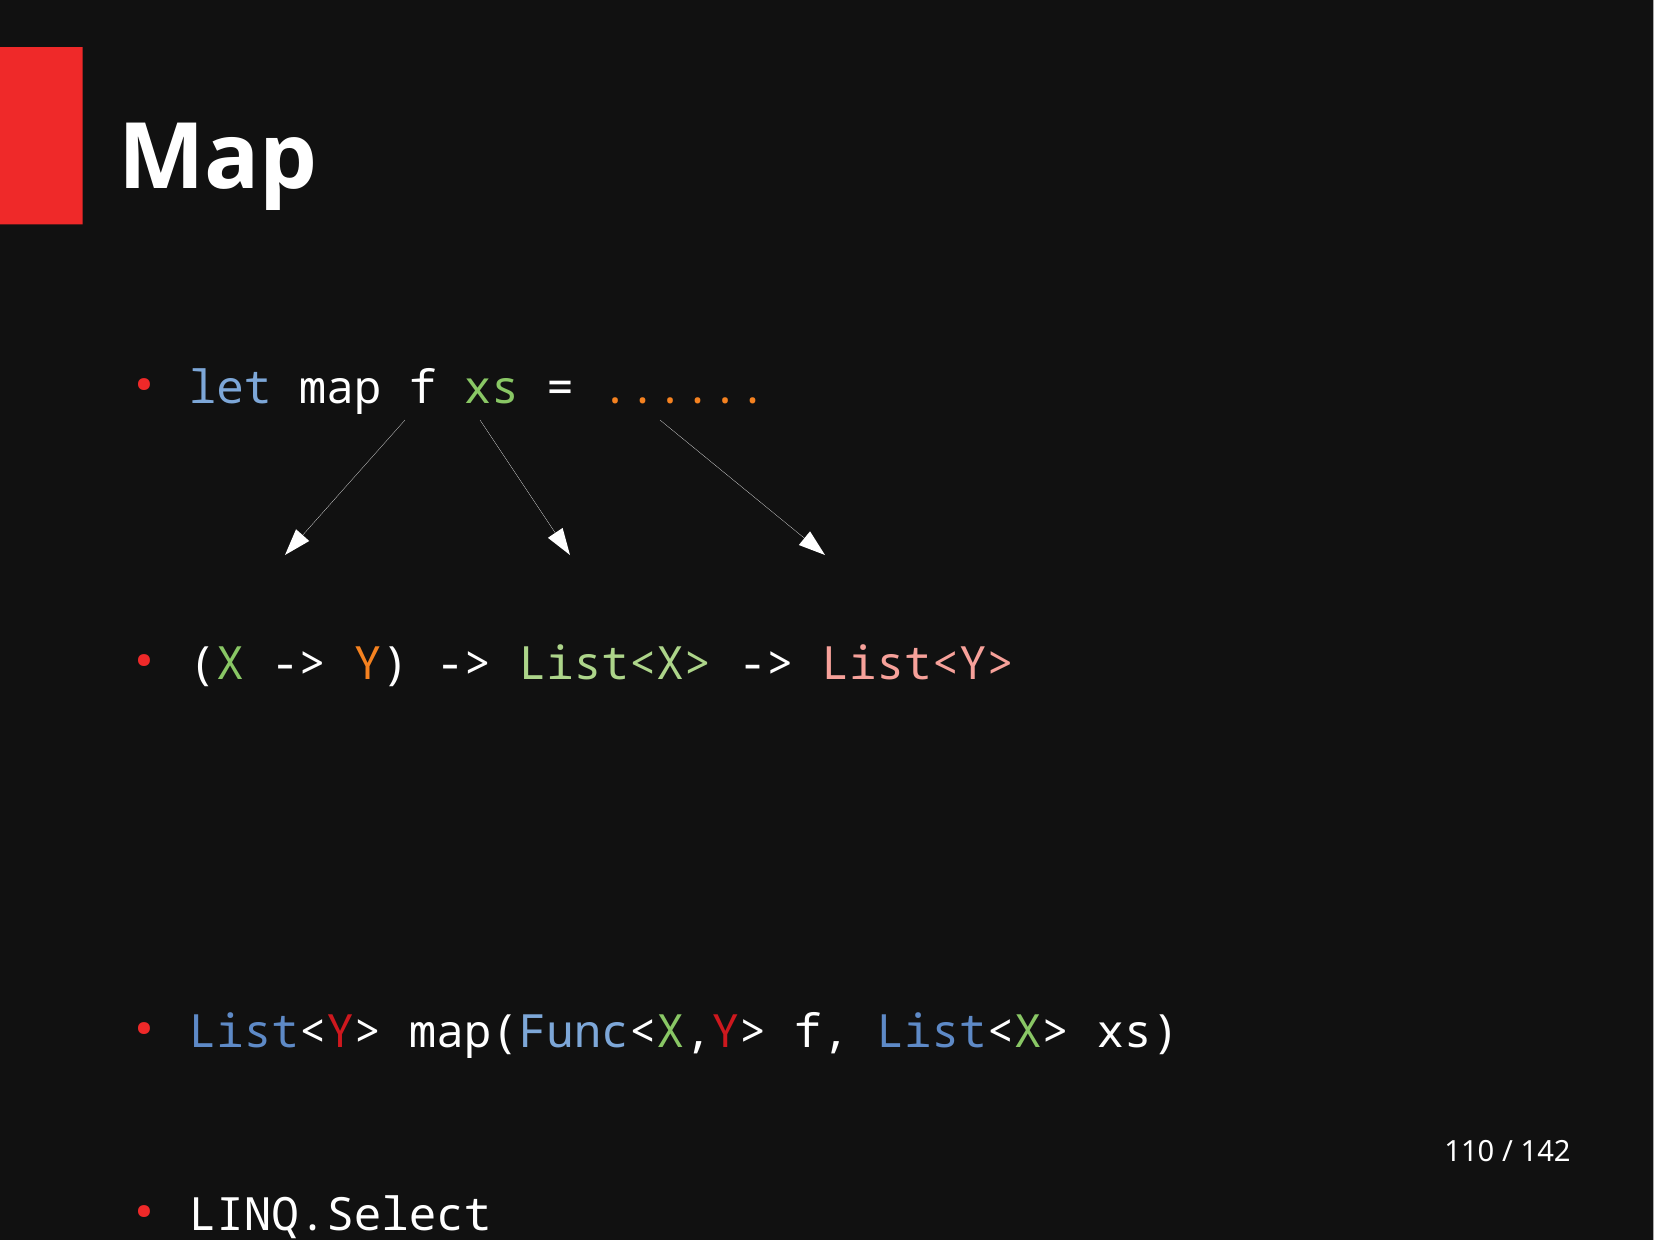

#
Map
let map f xs = ......
(X -> Y) -> List<X> -> List<Y>
List<Y> map(Func<X,Y> f, List<X> xs)
LINQ.Select
110